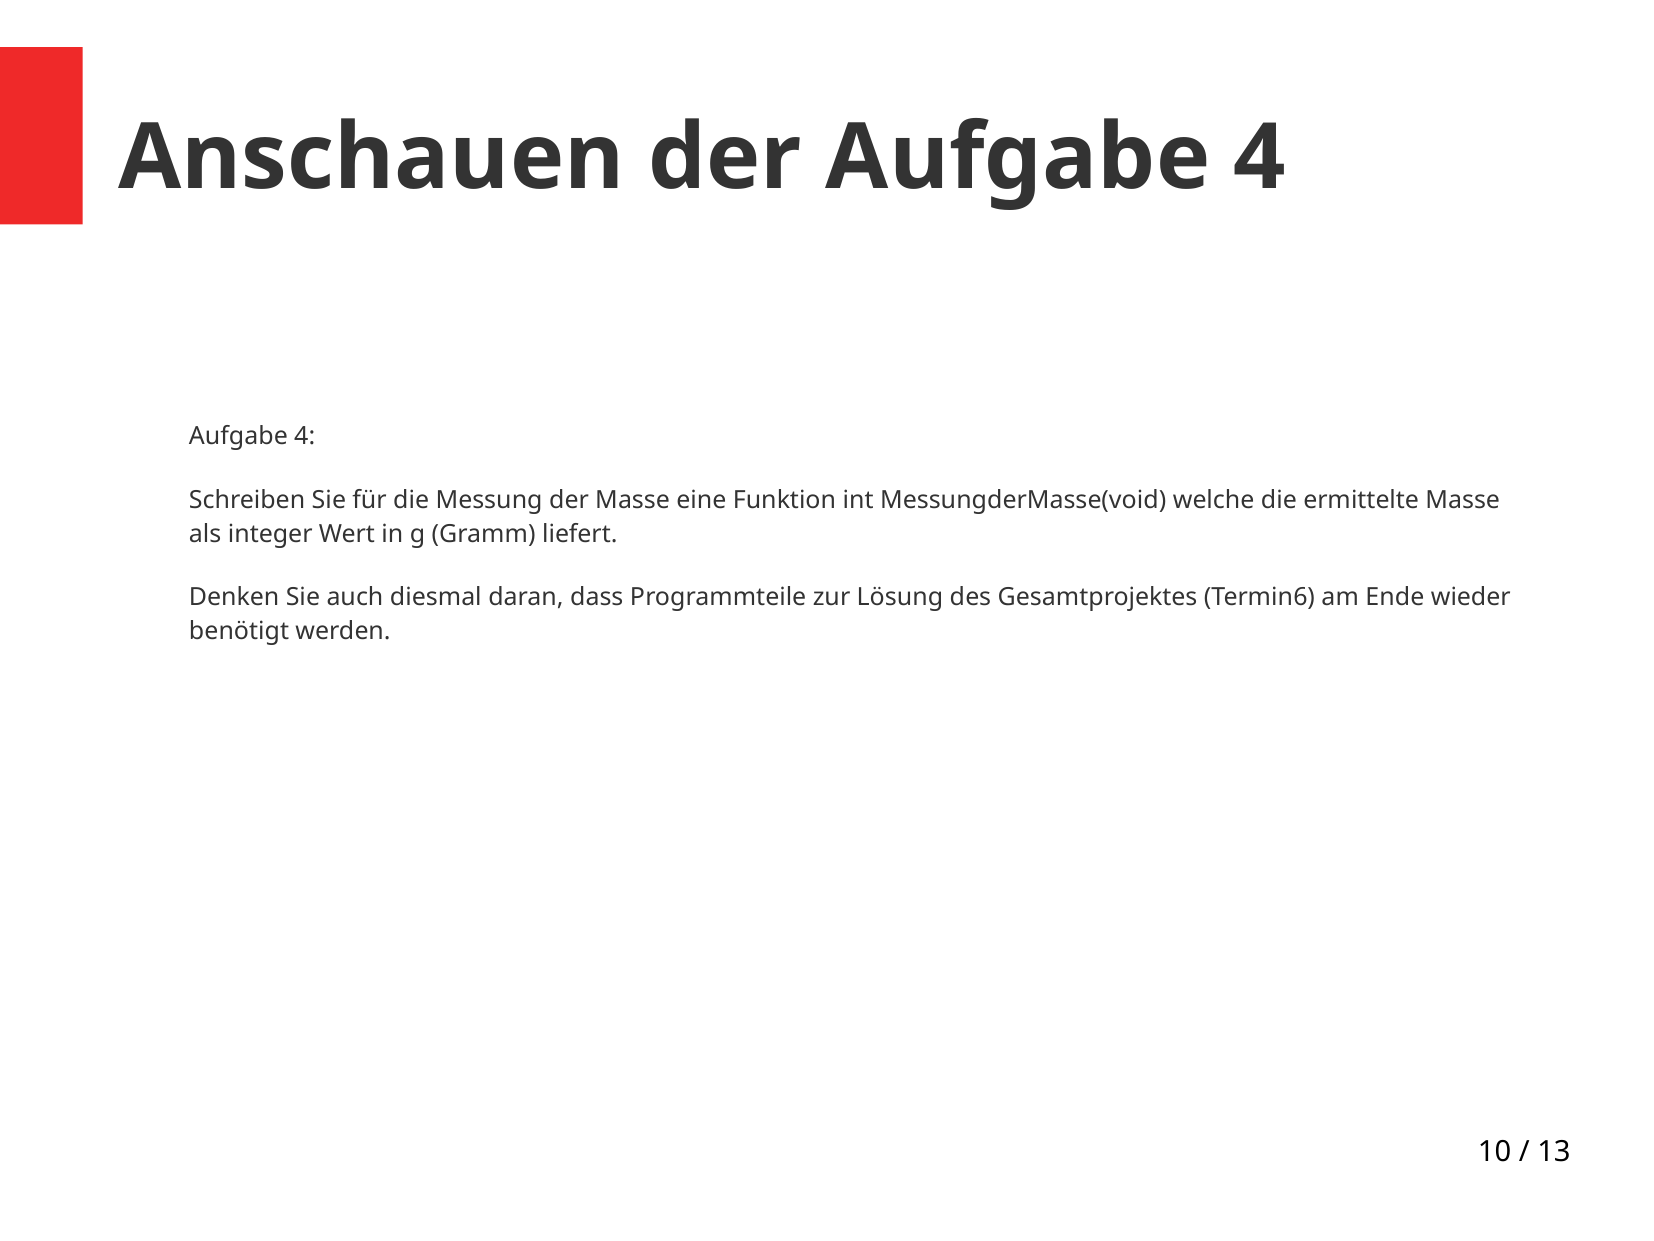

# Anschauen der Aufgabe 4
Aufgabe 4:
Schreiben Sie für die Messung der Masse eine Funktion int MessungderMasse(void) welche die ermittelte Masse als integer Wert in g (Gramm) liefert.
Denken Sie auch diesmal daran, dass Programmteile zur Lösung des Gesamtprojektes (Termin6) am Ende wieder benötigt werden.
10